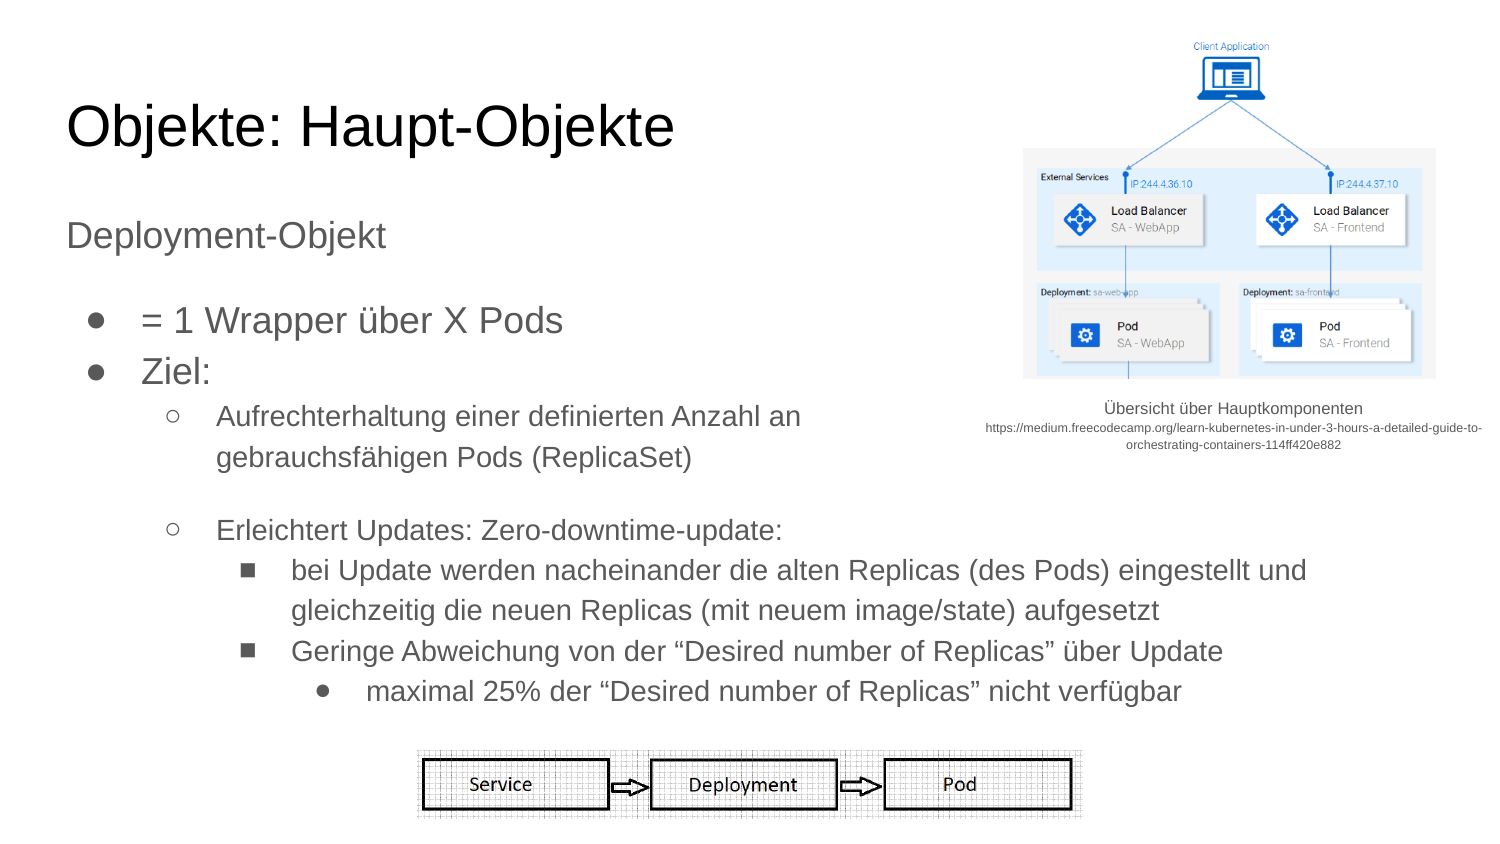

# Objekte: Haupt-Objekte
Deployment-Objekt
= 1 Wrapper über X Pods
Ziel:
Aufrechterhaltung einer definierten Anzahl an
gebrauchsfähigen Pods (ReplicaSet)
Erleichtert Updates: Zero-downtime-update:
bei Update werden nacheinander die alten Replicas (des Pods) eingestellt und gleichzeitig die neuen Replicas (mit neuem image/state) aufgesetzt
Geringe Abweichung von der “Desired number of Replicas” über Update
maximal 25% der “Desired number of Replicas” nicht verfügbar
Übersicht über Hauptkomponenten
https://medium.freecodecamp.org/learn-kubernetes-in-under-3-hours-a-detailed-guide-to-orchestrating-containers-114ff420e882